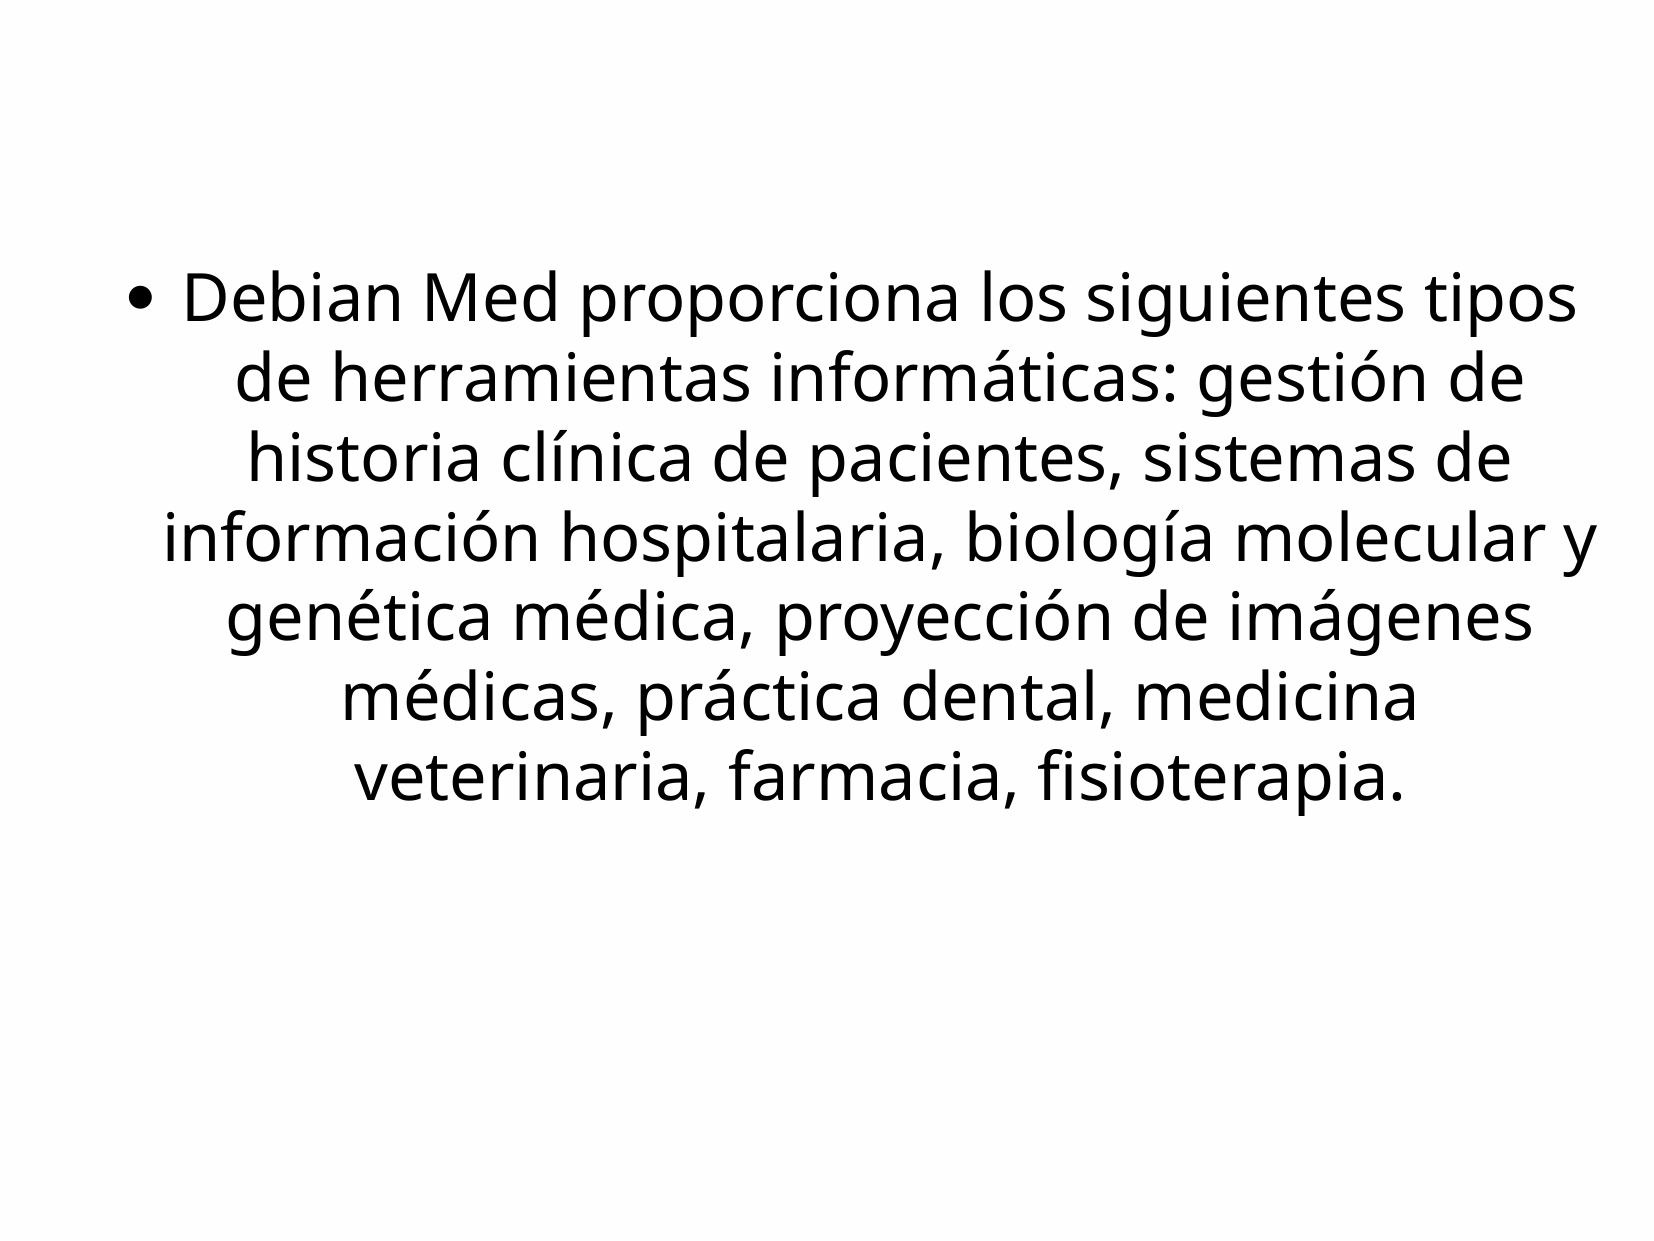

# Debian Med proporciona los siguientes tipos de herramientas informáticas: gestión de historia clínica de pacientes, sistemas de información hospitalaria, biología molecular y genética médica, proyección de imágenes médicas, práctica dental, medicina veterinaria, farmacia, fisioterapia.